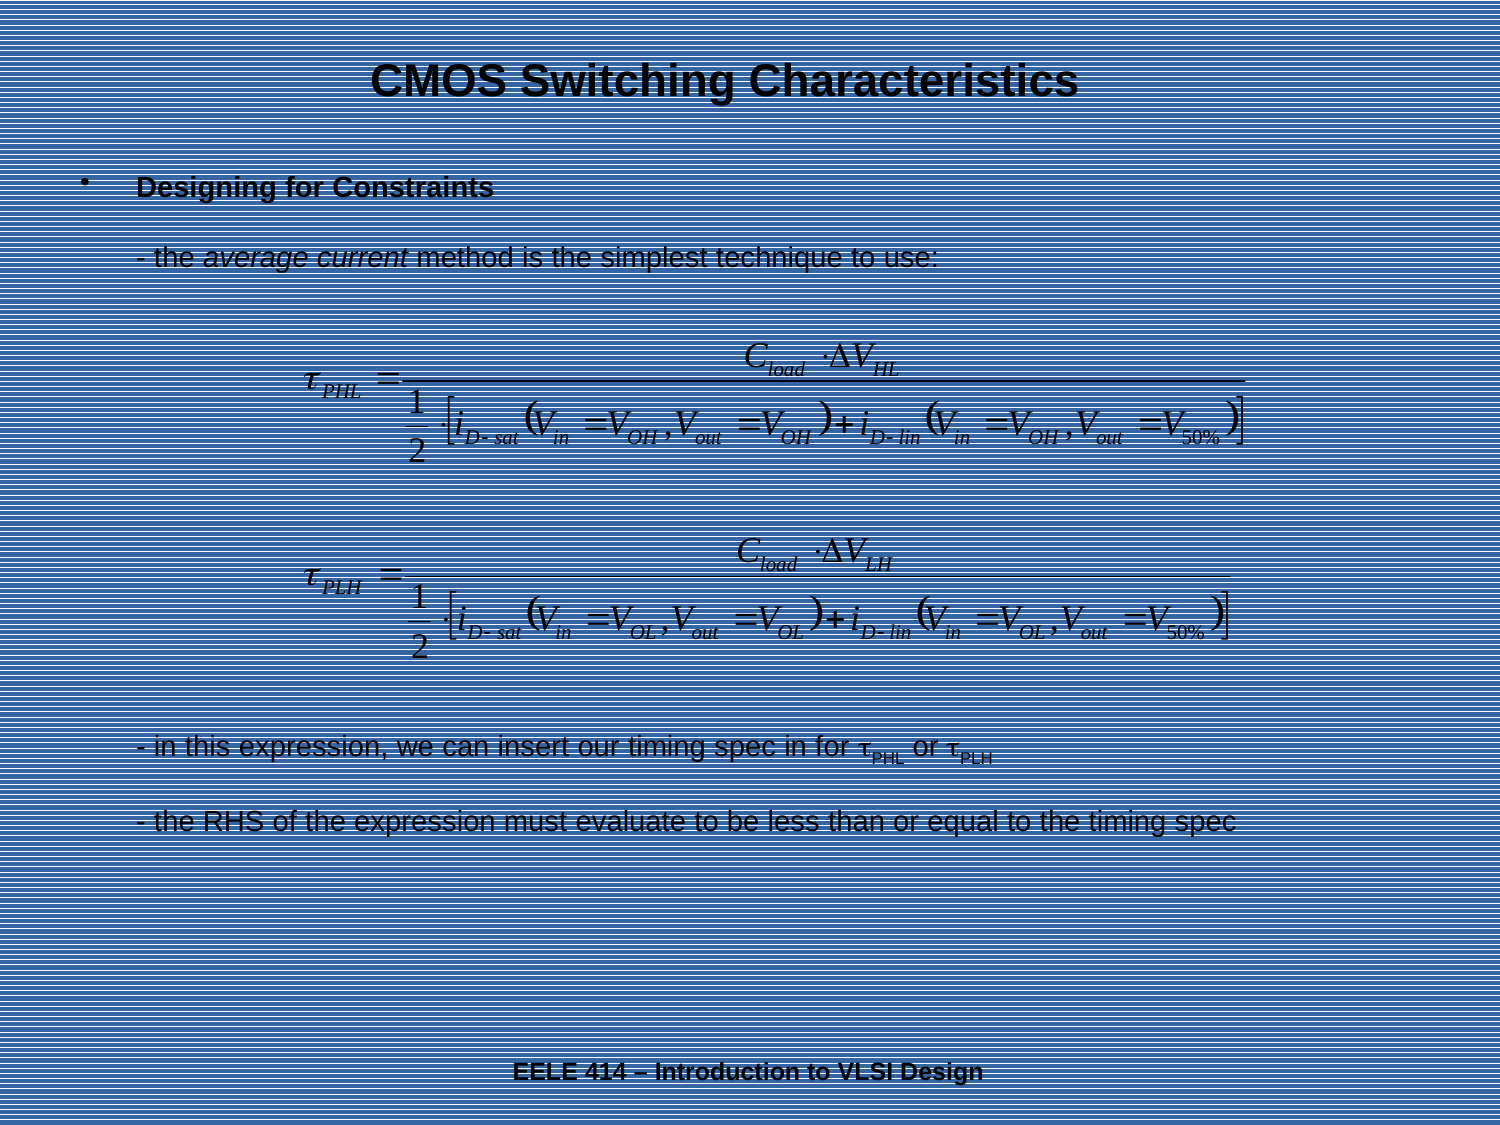

# CMOS Switching Characteristics
Designing for Constraints
- the average current method is the simplest technique to use:
- in this expression, we can insert our timing spec in for PHL or PLH
- the RHS of the expression must evaluate to be less than or equal to the timing spec